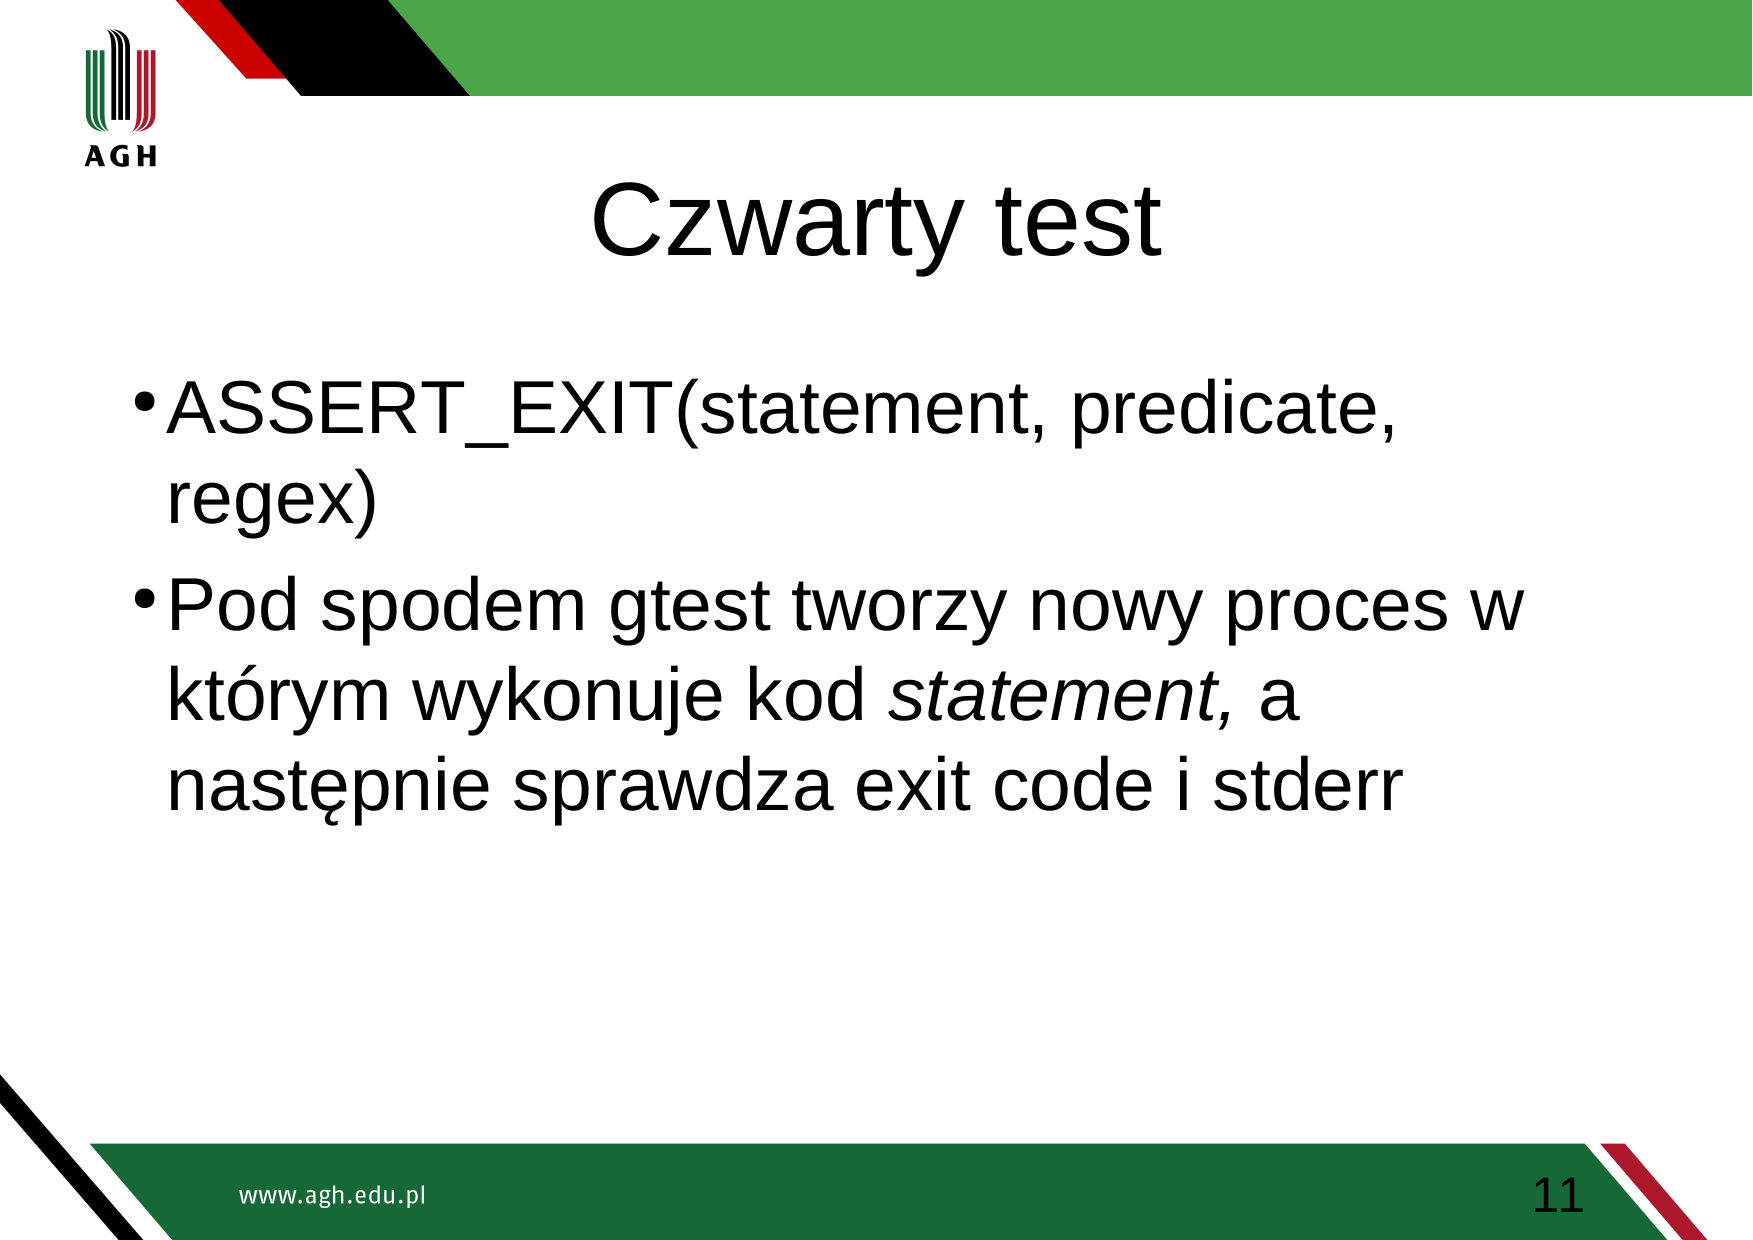

# Czwarty test
ASSERT_EXIT(statement, predicate, regex)
Pod spodem gtest tworzy nowy proces w którym wykonuje kod statement, a następnie sprawdza exit code i stderr